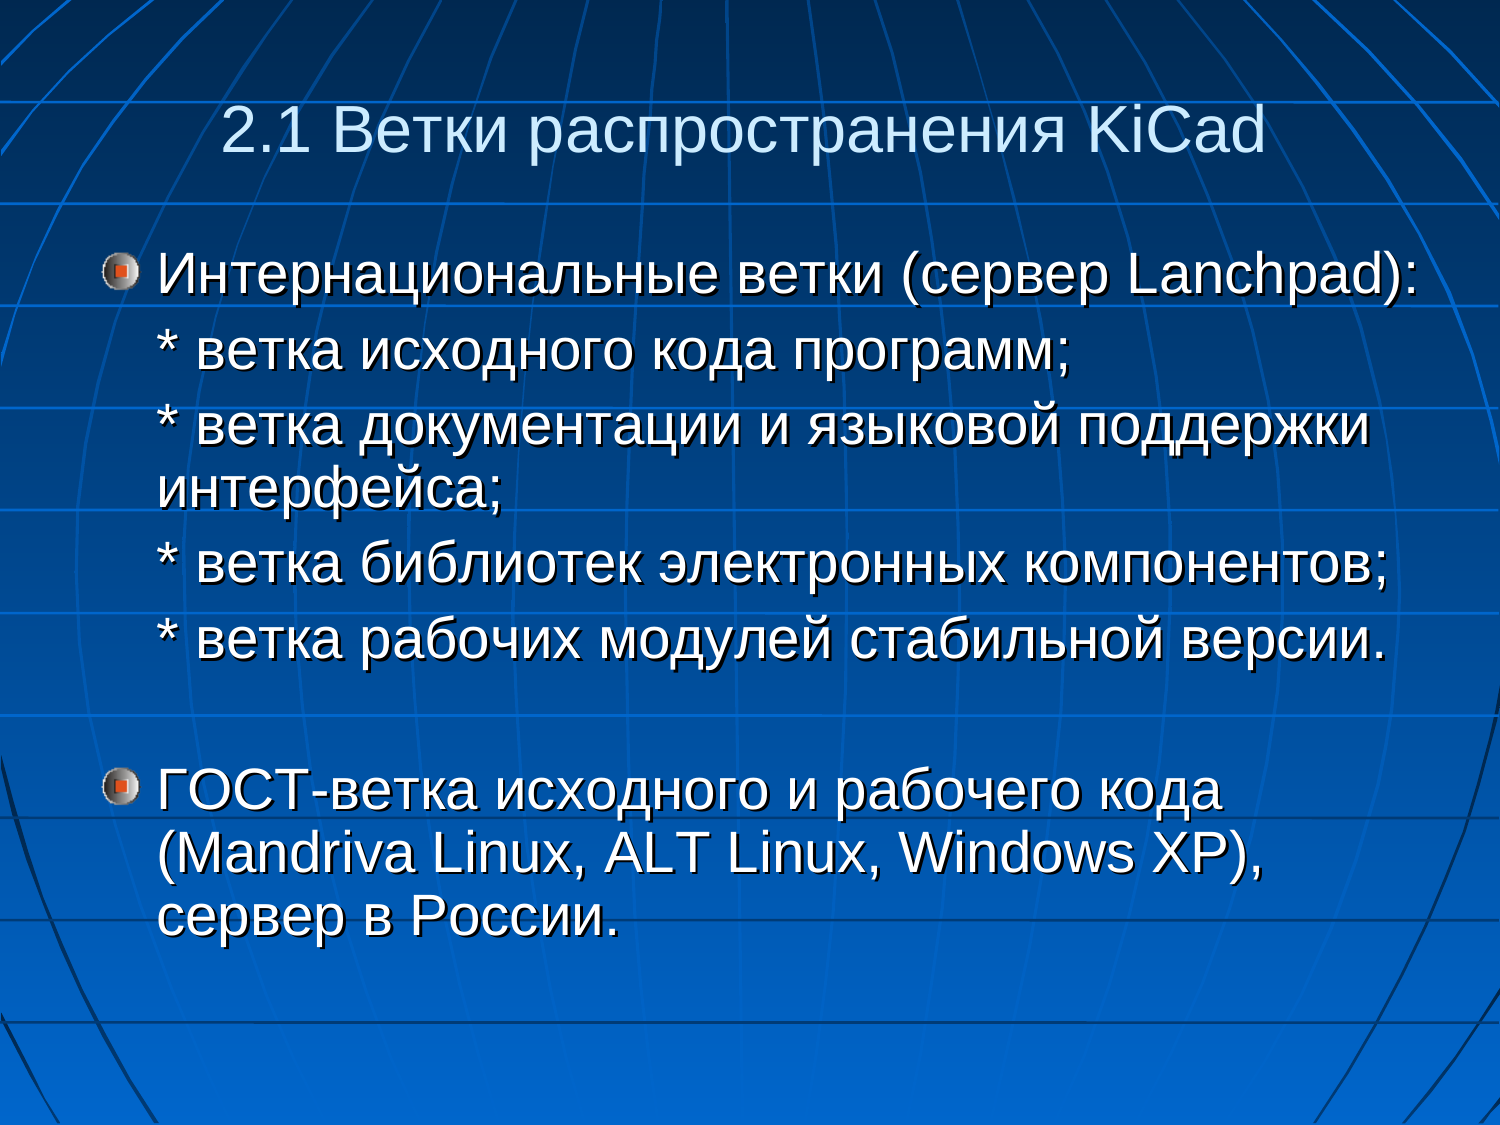

2.1 Ветки распространения KiCad
Интернациональные ветки (сервер Lanchpad):
	* ветка исходного кода программ;
	* ветка документации и языковой поддержки интерфейса;
	* ветка библиотек электронных компонентов;
	* ветка рабочих модулей стабильной версии.
ГОСТ-ветка исходного и рабочего кода (Mandriva Linux, ALT Linux, Windows XP), сервер в России.